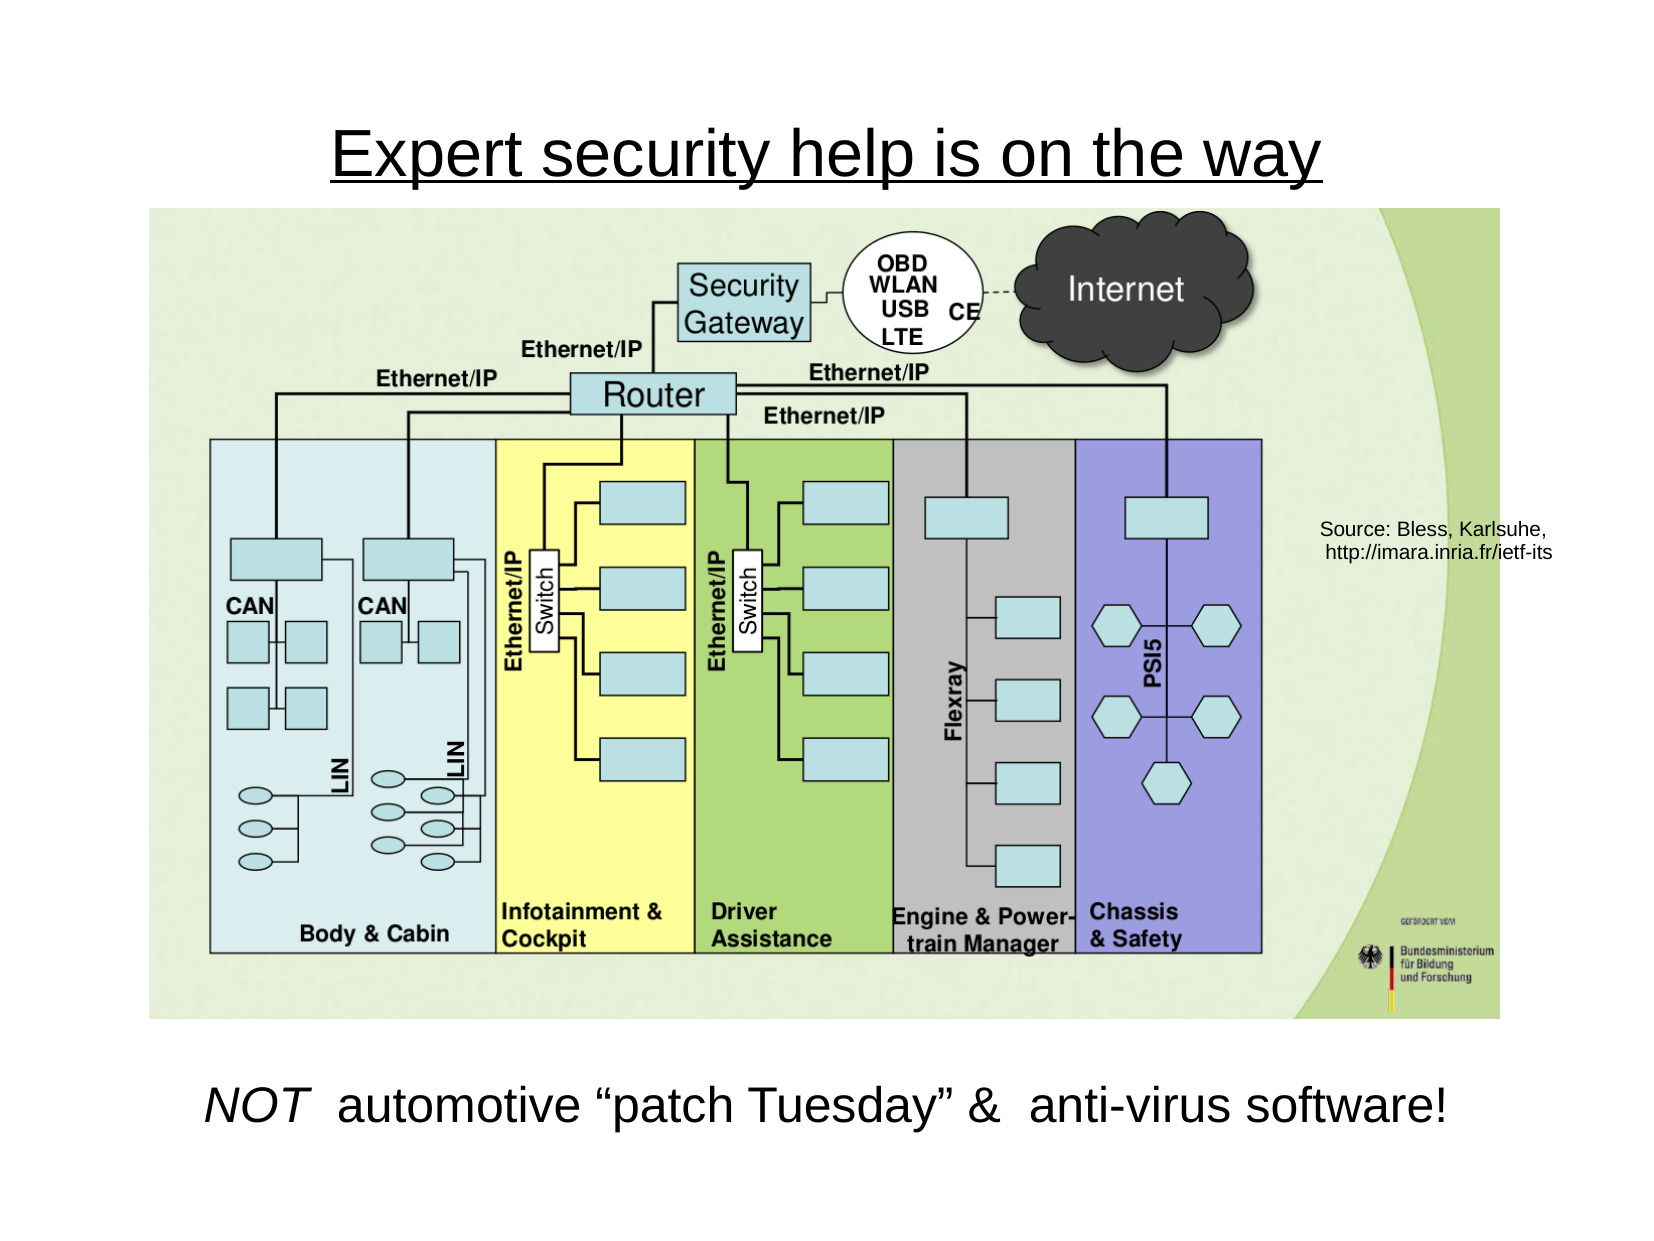

# Expert security help is on the way
Source: Bless, Karlsuhe,
 http://imara.inria.fr/ietf-its
NOT automotive “patch Tuesday” & anti-virus software!